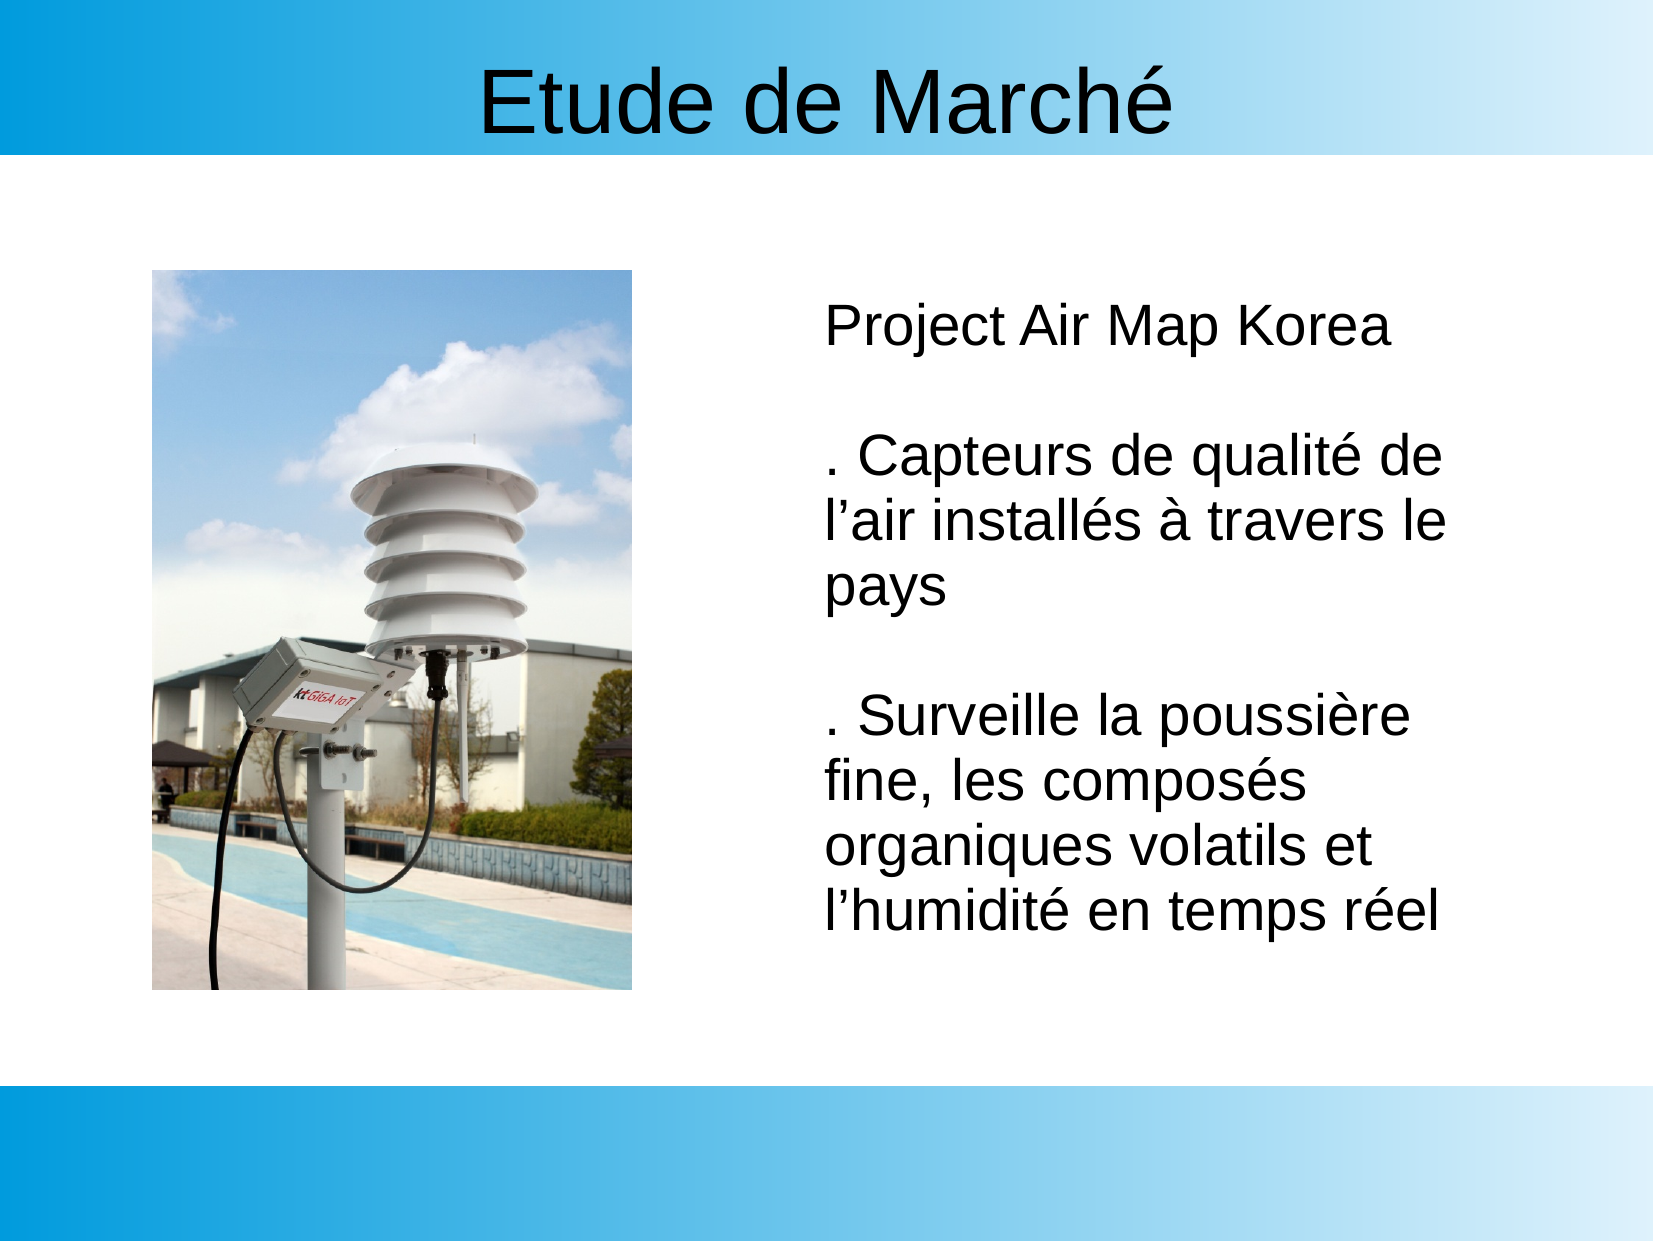

# Etude de Marché
Project Air Map Korea
. Capteurs de qualité de l’air installés à travers le pays
. Surveille la poussière fine, les composés organiques volatils et l’humidité en temps réel